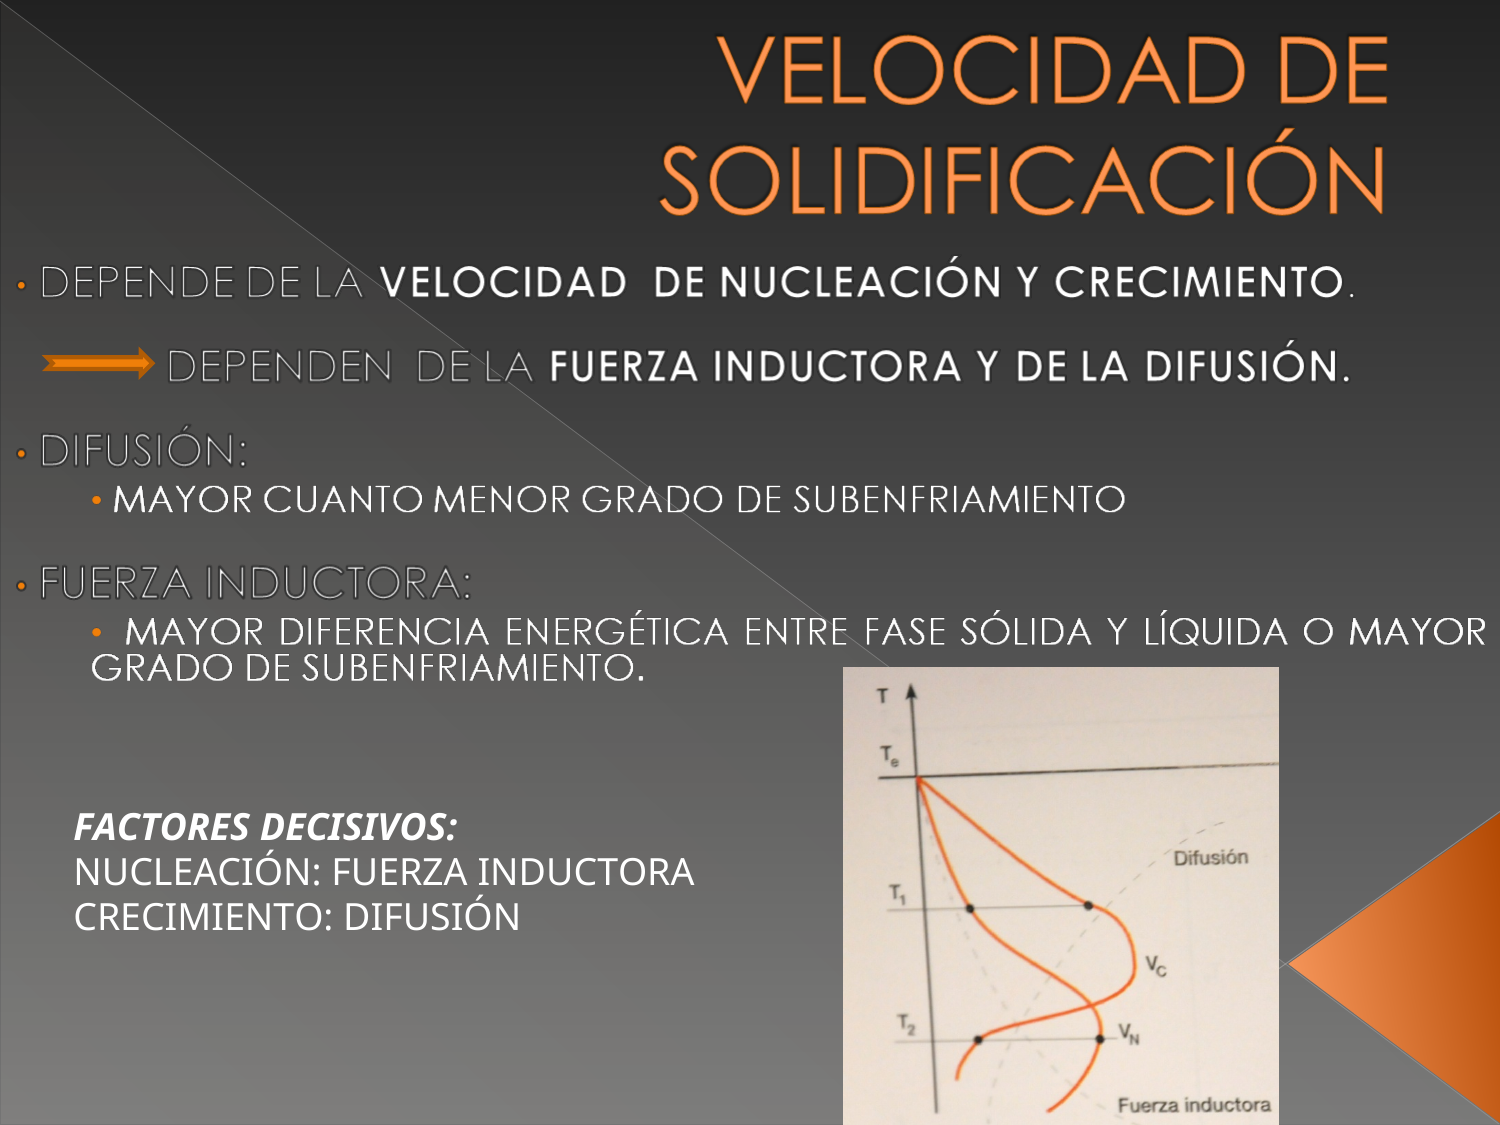

FACTORES DECISIVOS:
NUCLEACIÓN: FUERZA INDUCTORA
CRECIMIENTO: DIFUSIÓN